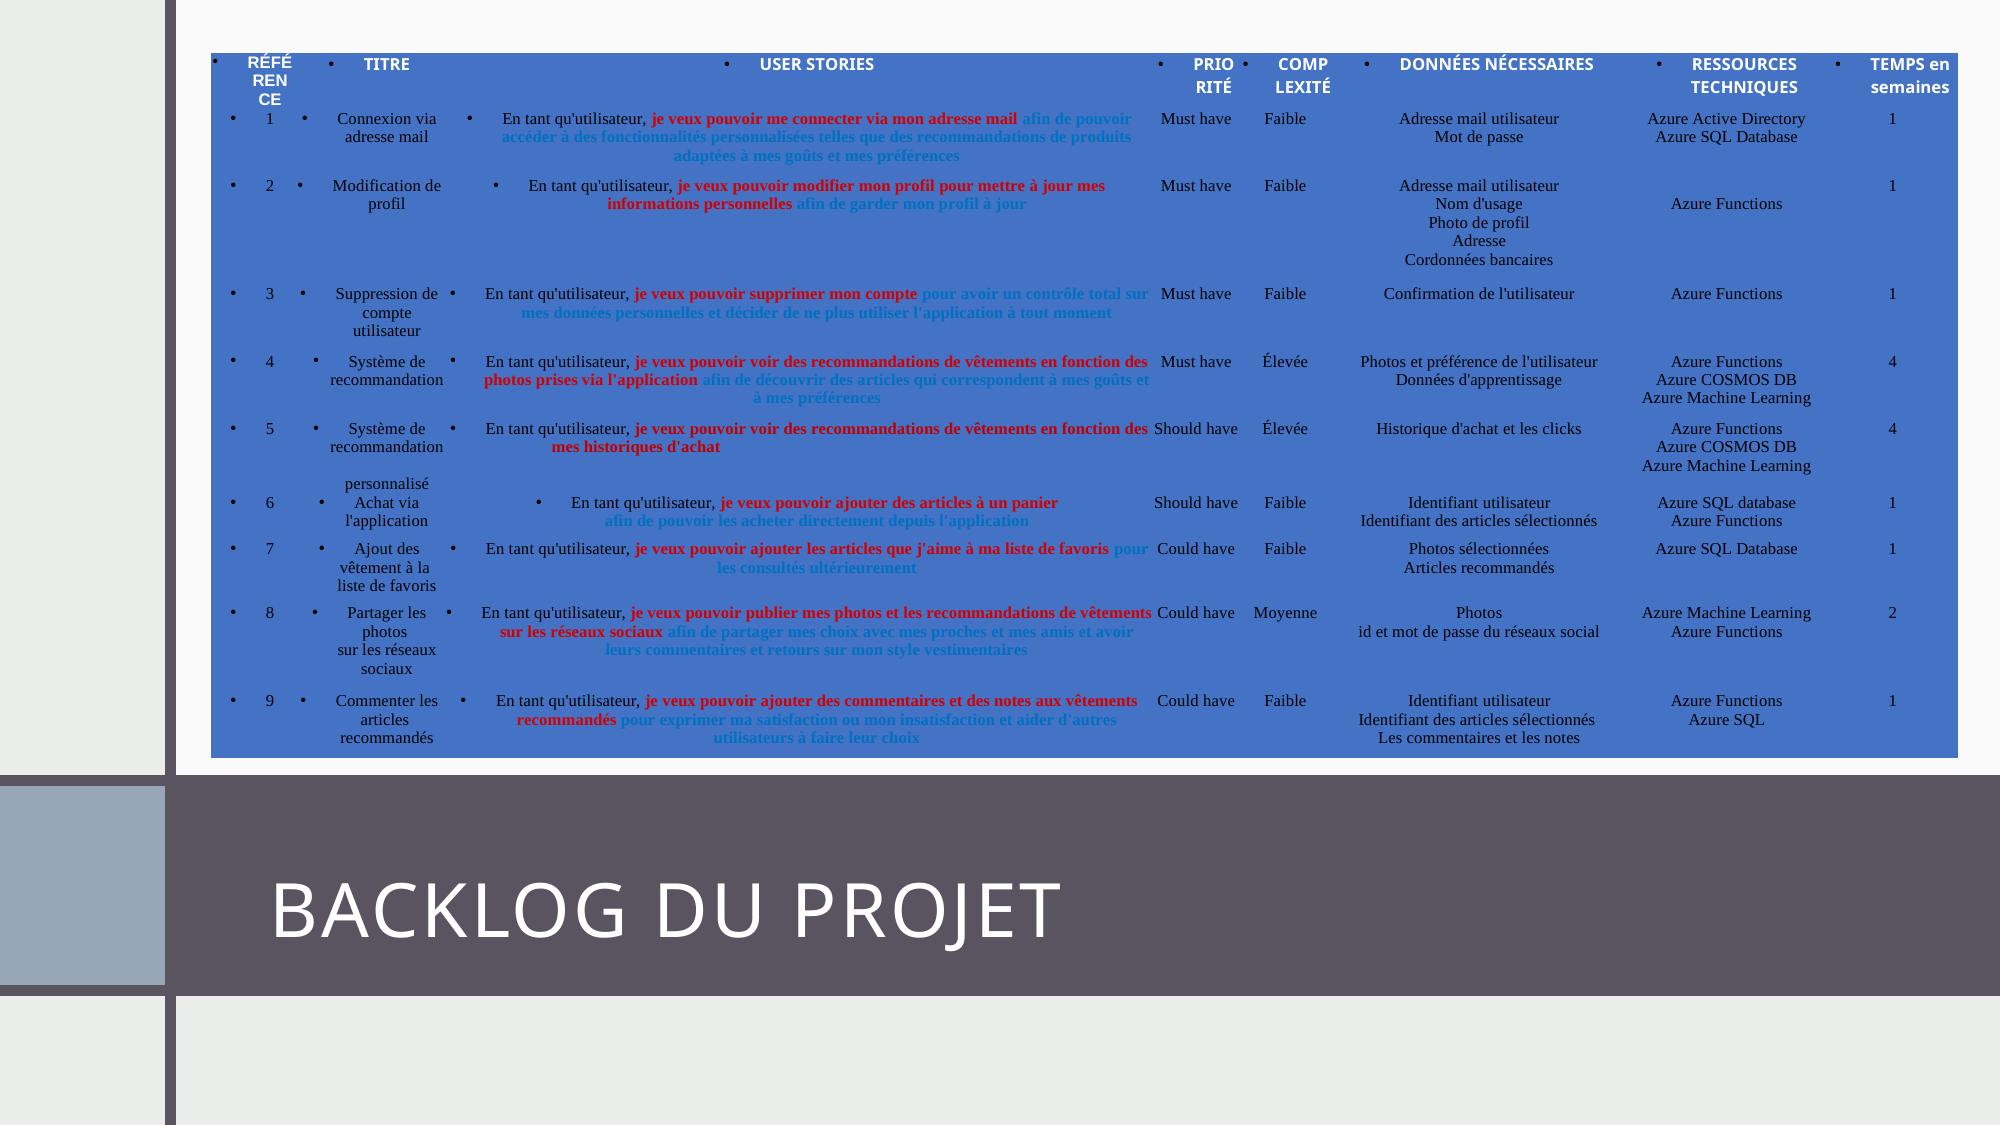

| RÉFÉRENCE | TITRE | USER STORIES | PRIORITÉ | COMPLEXITÉ | DONNÉES NÉCESSAIRES | RESSOURCES TECHNIQUES | TEMPS en semaines |
| --- | --- | --- | --- | --- | --- | --- | --- |
| 1 | Connexion via adresse mail | En tant qu'utilisateur, je veux pouvoir me connecter via mon adresse mail afin de pouvoir accéder à des fonctionnalités personnalisées telles que des recommandations de produits adaptées à mes goûts et mes préférences | Must have | Faible | Adresse mail utilisateur Mot de passe | Azure Active Directory Azure SQL Database | 1 |
| 2 | Modification de profil | En tant qu'utilisateur, je veux pouvoir modifier mon profil pour mettre à jour mes informations personnelles afin de garder mon profil à jour | Must have | Faible | Adresse mail utilisateur Nom d'usage Photo de profil Adresse Cordonnées bancaires | Azure Functions | 1 |
| 3 | Suppression de compte utilisateur | En tant qu'utilisateur, je veux pouvoir supprimer mon compte pour avoir un contrôle total sur mes données personnelles et décider de ne plus utiliser l'application à tout moment | Must have | Faible | Confirmation de l'utilisateur | Azure Functions | 1 |
| 4 | Système de recommandation | En tant qu'utilisateur, je veux pouvoir voir des recommandations de vêtements en fonction des photos prises via l'application afin de découvrir des articles qui correspondent à mes goûts et à mes préférences | Must have | Élevée | Photos et préférence de l'utilisateur Données d'apprentissage | Azure Functions Azure COSMOS DB Azure Machine Learning | 4 |
| 5 | Système de recommandation personnalisé | En tant qu'utilisateur, je veux pouvoir voir des recommandations de vêtements en fonction des mes historiques d'achat afin de m'offrir une expérience plus personnalisée | Should have | Élevée | Historique d'achat et les clicks | Azure Functions Azure COSMOS DB Azure Machine Learning | 4 |
| 6 | Achat via l'application | En tant qu'utilisateur, je veux pouvoir ajouter des articles à un panier afin de pouvoir les acheter directement depuis l'application | Should have | Faible | Identifiant utilisateur Identifiant des articles sélectionnés | Azure SQL database Azure Functions | 1 |
| 7 | Ajout des vêtement à la liste de favoris | En tant qu'utilisateur, je veux pouvoir ajouter les articles que j'aime à ma liste de favoris pour les consultés ultérieurement | Could have | Faible | Photos sélectionnées Articles recommandés | Azure SQL Database | 1 |
| 8 | Partager les photos sur les réseaux sociaux | En tant qu'utilisateur, je veux pouvoir publier mes photos et les recommandations de vêtements sur les réseaux sociaux afin de partager mes choix avec mes proches et mes amis et avoir leurs commentaires et retours sur mon style vestimentaires | Could have | Moyenne | Photos id et mot de passe du réseaux social | Azure Machine Learning Azure Functions | 2 |
| 9 | Commenter les articles recommandés | En tant qu'utilisateur, je veux pouvoir ajouter des commentaires et des notes aux vêtements recommandés pour exprimer ma satisfaction ou mon insatisfaction et aider d'autres utilisateurs à faire leur choix | Could have | Faible | Identifiant utilisateur Identifiant des articles sélectionnés Les commentaires et les notes | Azure Functions Azure SQL | 1 |
# Backlog du projet